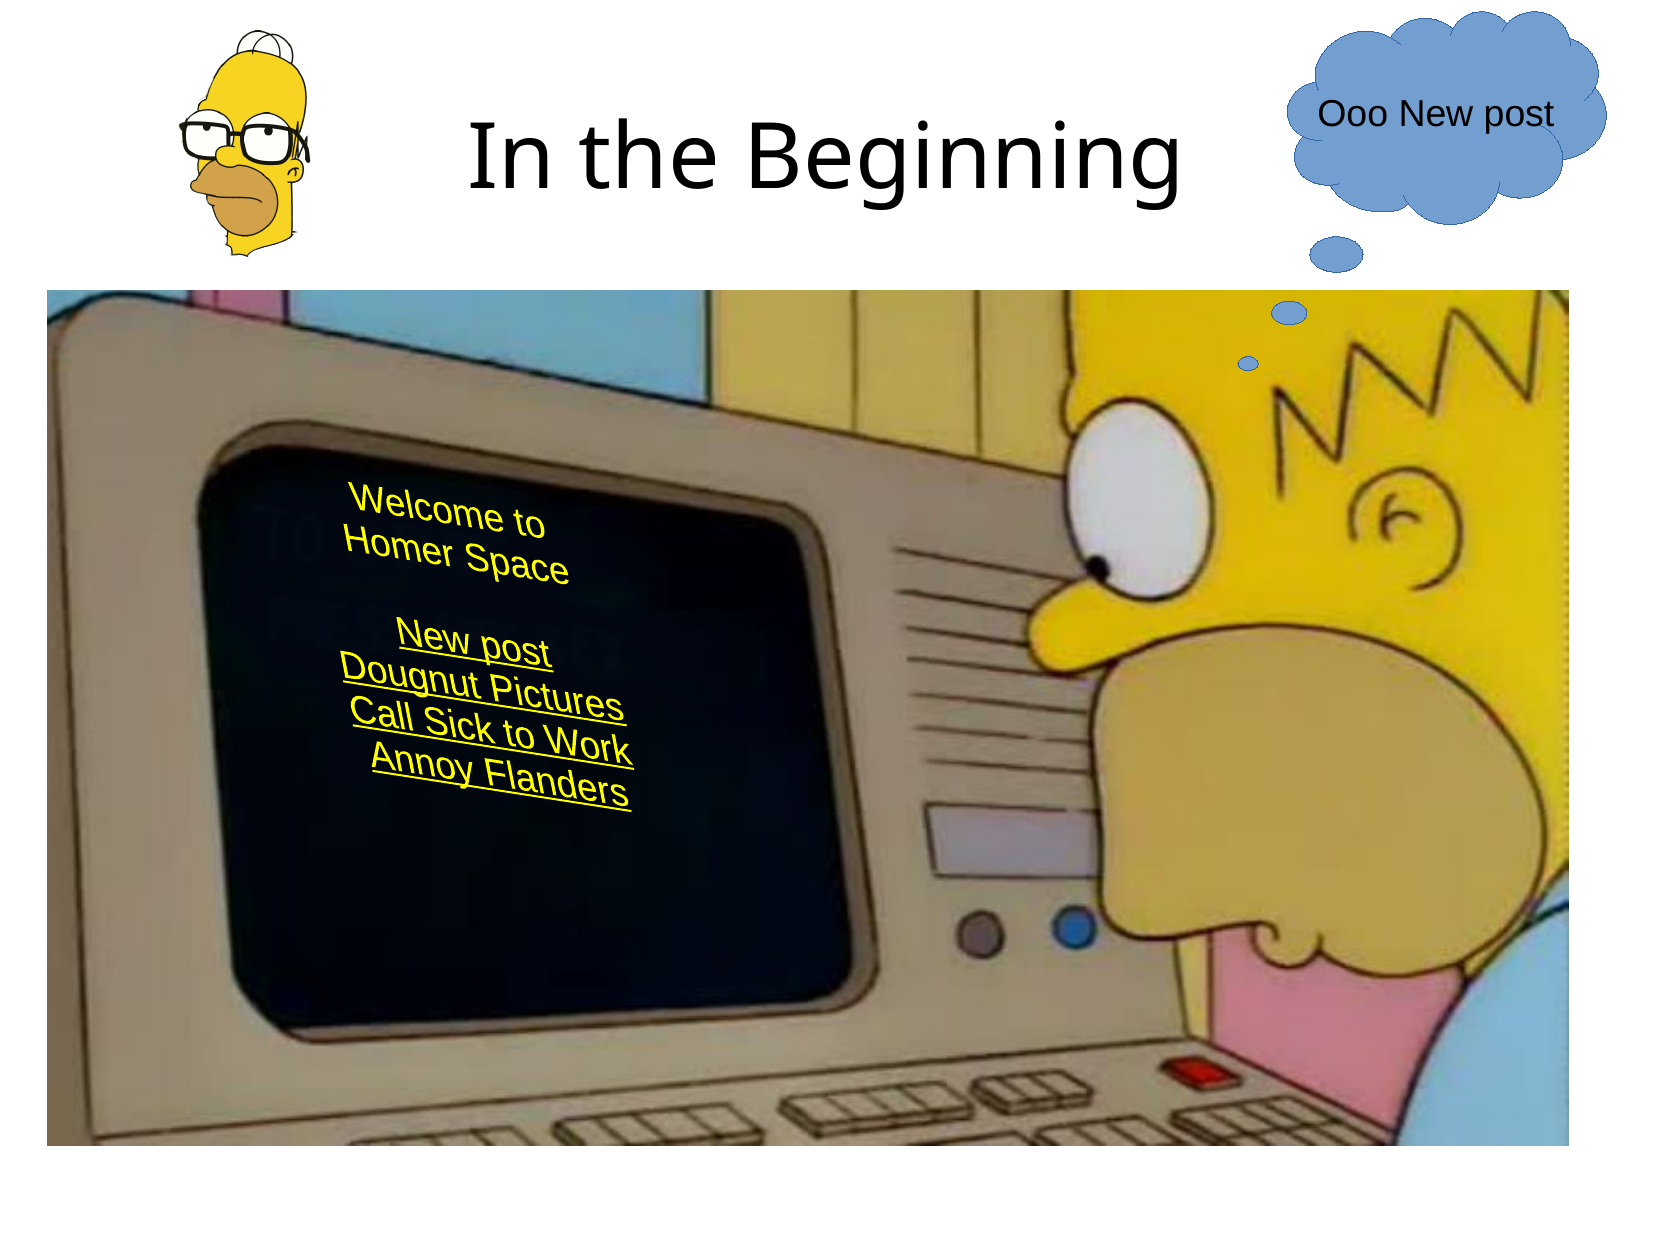

Ooo New post
# In the Beginning
Welcome to
Homer Space
New post
Dougnut Pictures
Call Sick to Work
Annoy Flanders